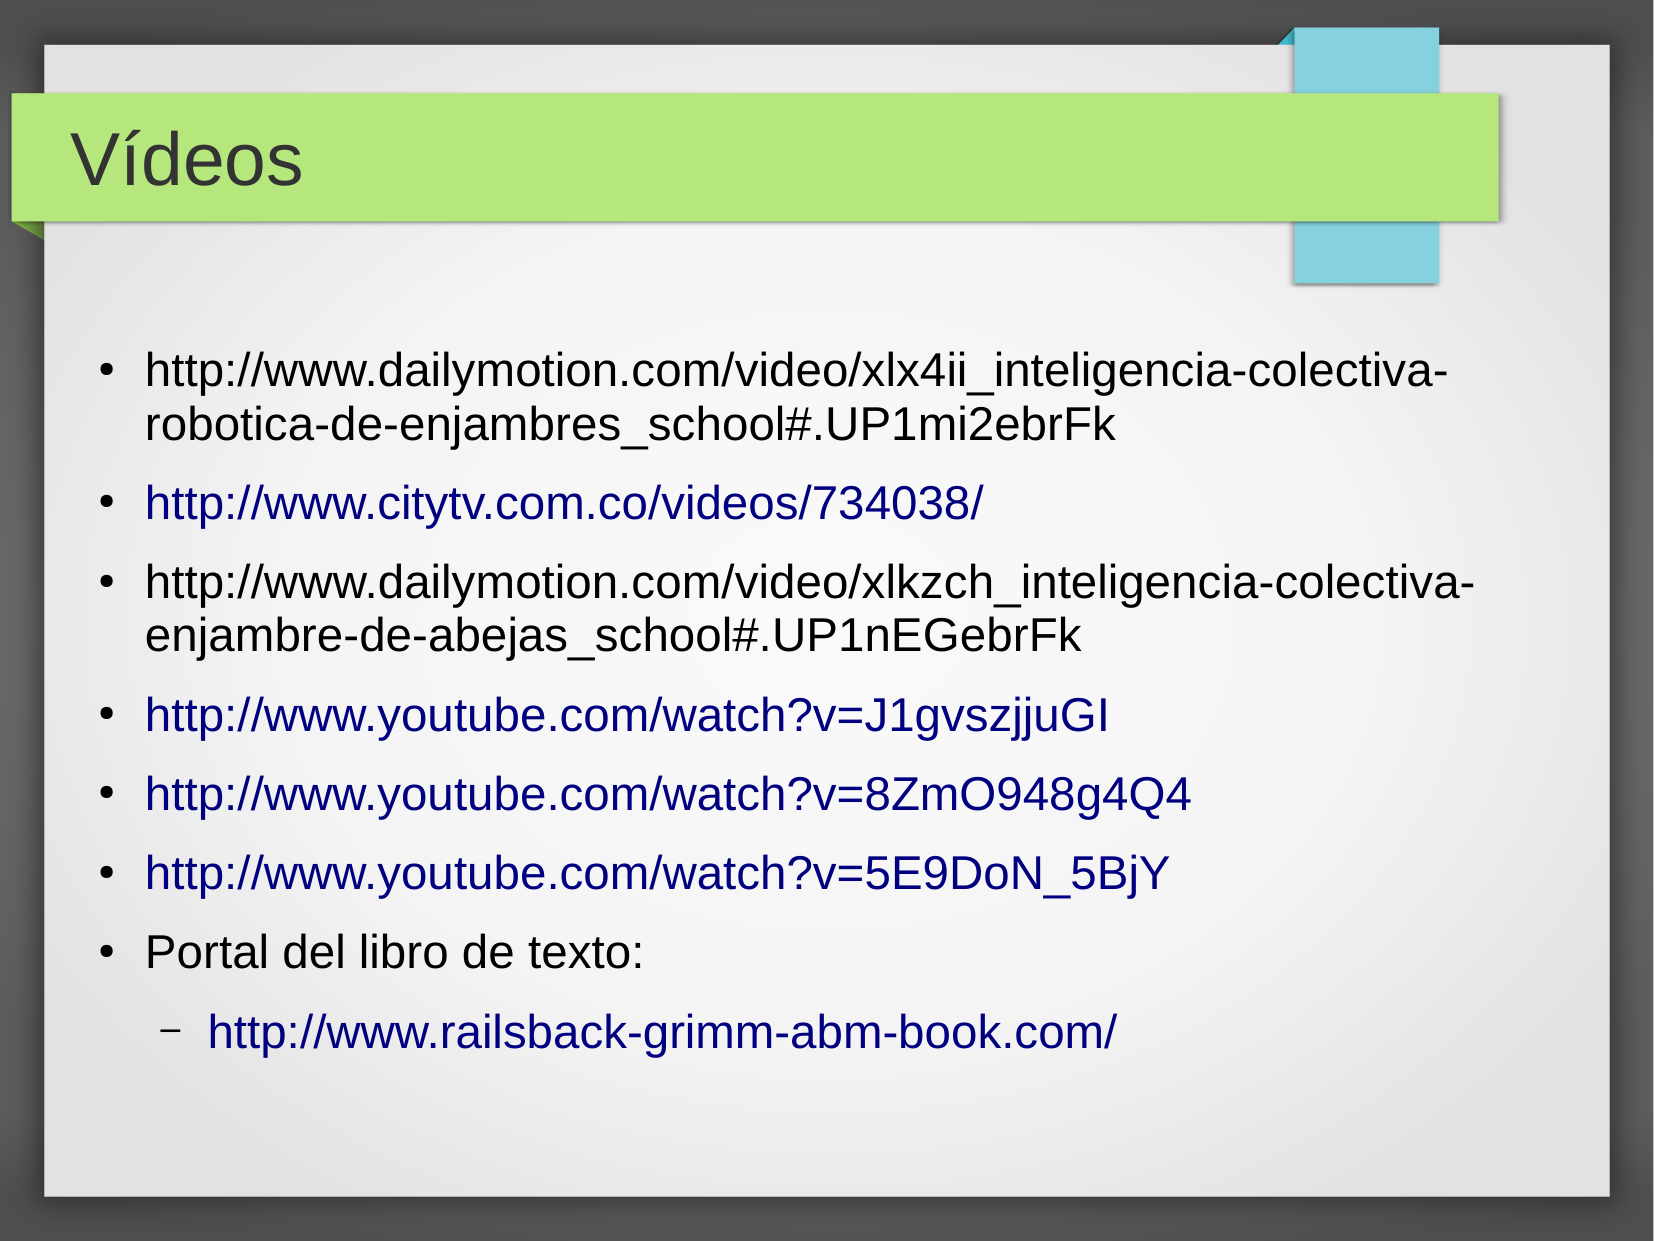

# Vídeos
http://www.dailymotion.com/video/xlx4ii_inteligencia-colectiva-robotica-de-enjambres_school#.UP1mi2ebrFk
http://www.citytv.com.co/videos/734038/
http://www.dailymotion.com/video/xlkzch_inteligencia-colectiva-enjambre-de-abejas_school#.UP1nEGebrFk
http://www.youtube.com/watch?v=J1gvszjjuGI
http://www.youtube.com/watch?v=8ZmO948g4Q4
http://www.youtube.com/watch?v=5E9DoN_5BjY
Portal del libro de texto:
http://www.railsback-grimm-abm-book.com/